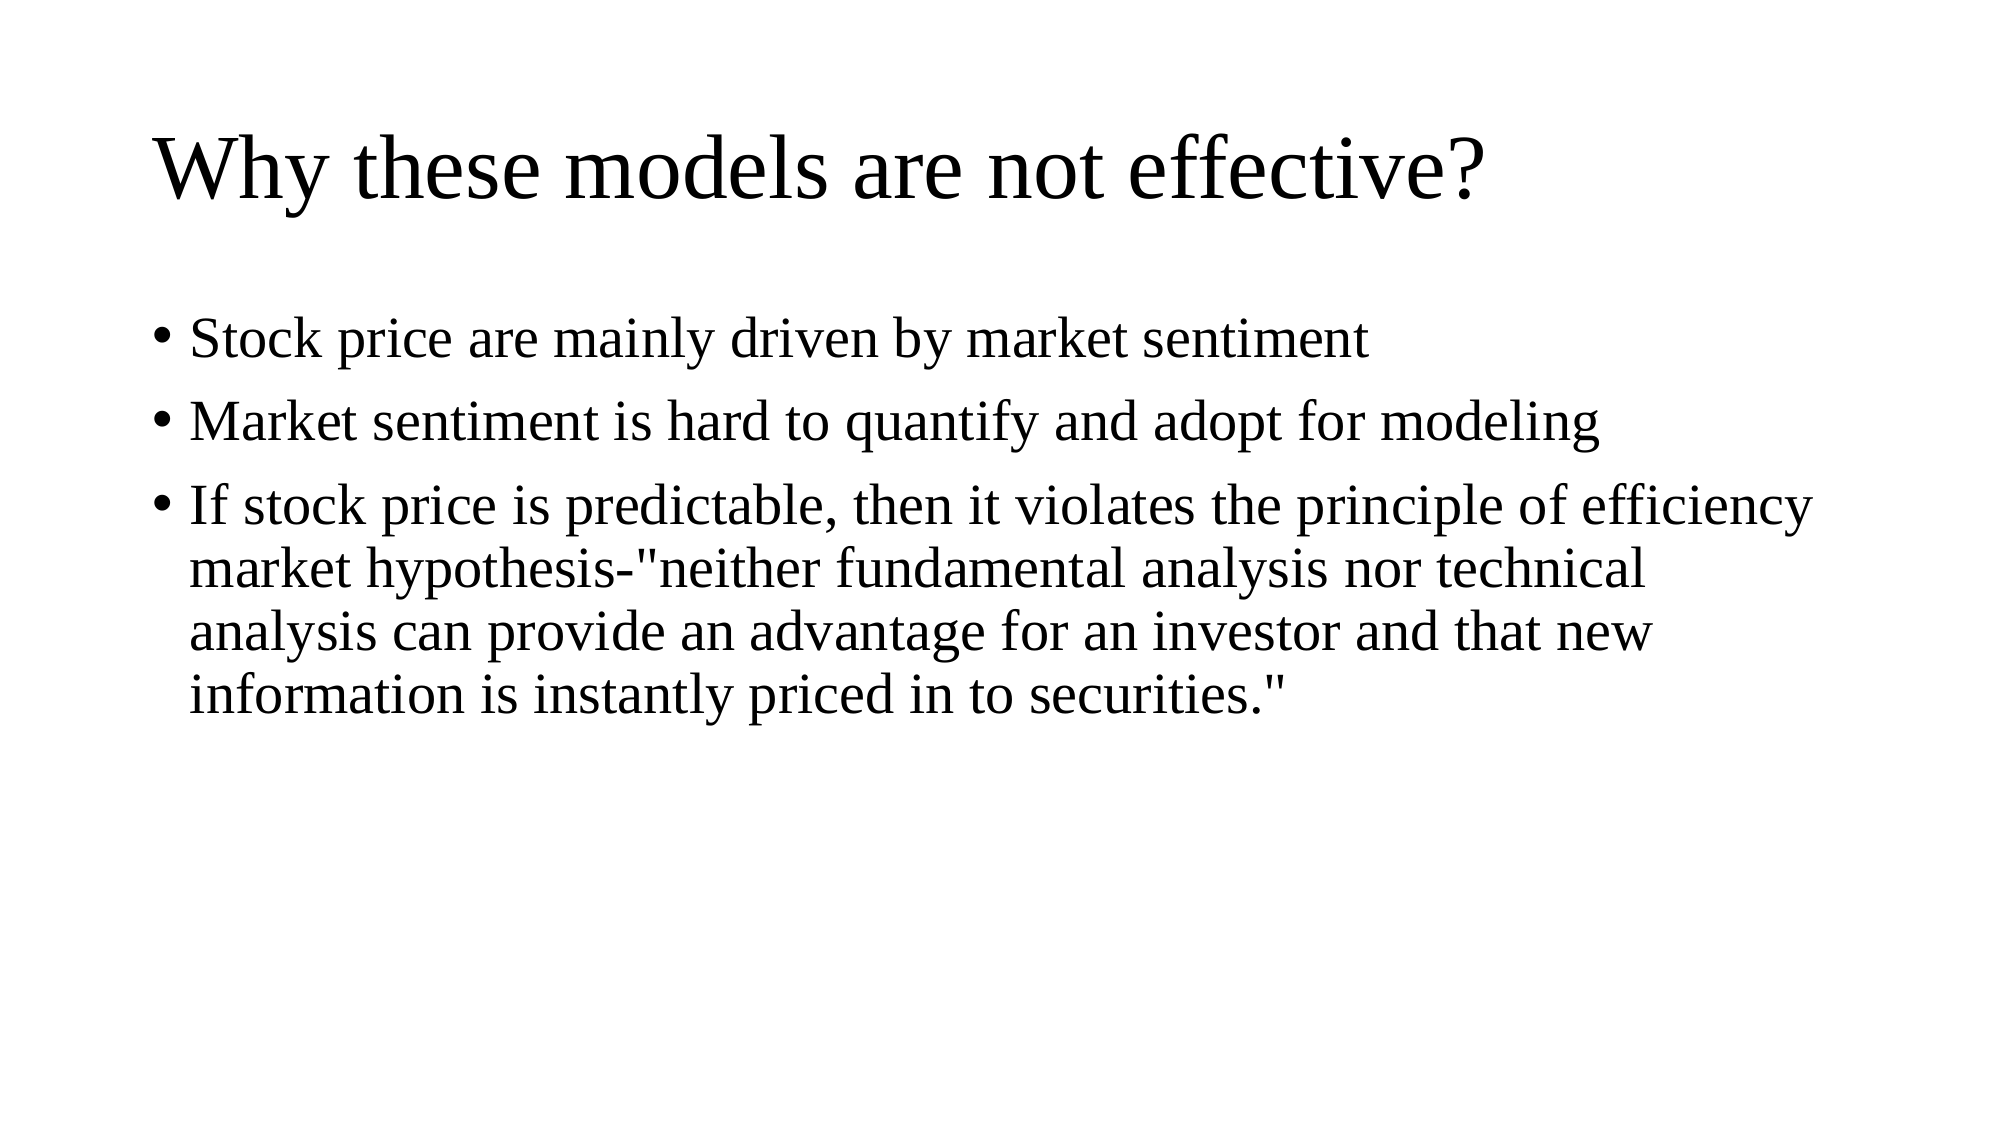

# Why these models are not effective?
Stock price are mainly driven by market sentiment
Market sentiment is hard to quantify and adopt for modeling
If stock price is predictable, then it violates the principle of efficiency market hypothesis-"neither fundamental analysis nor technical analysis can provide an advantage for an investor and that new information is instantly priced in to securities."